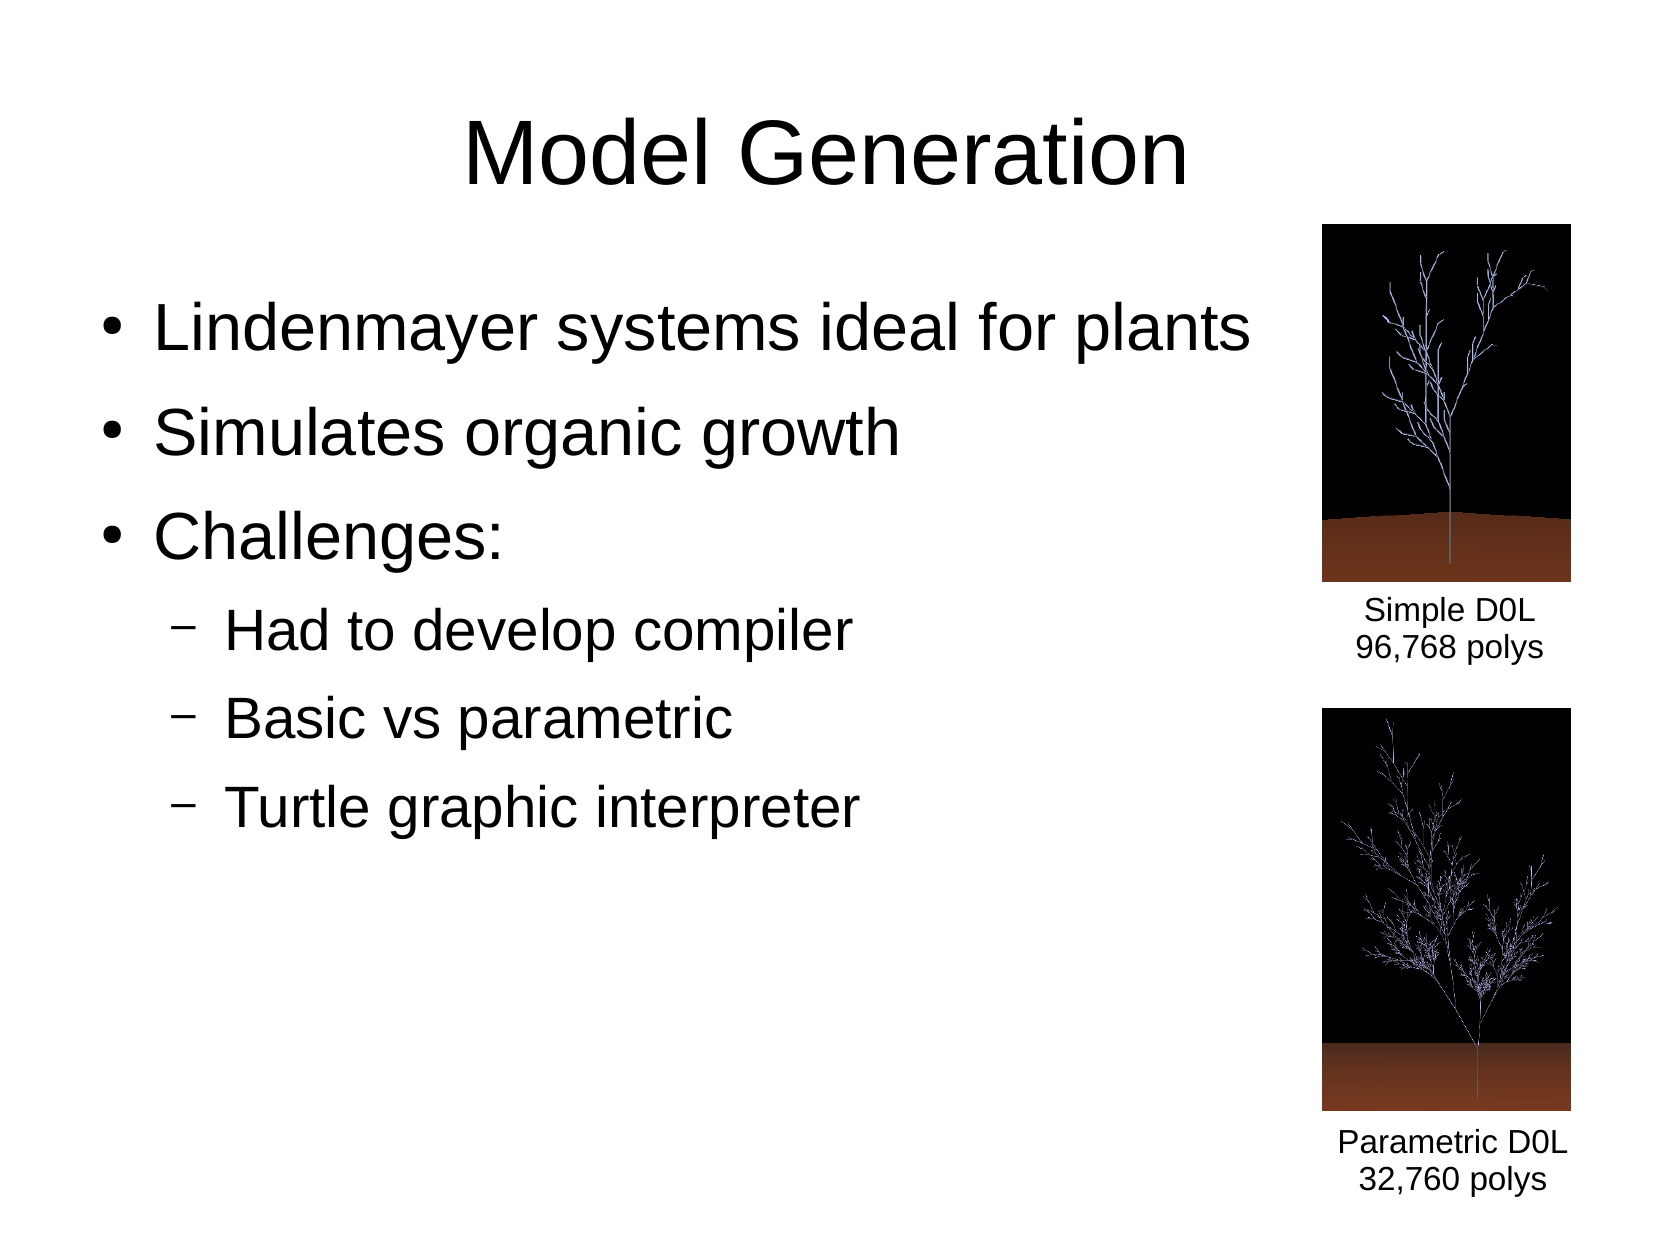

# Model Generation
Lindenmayer systems ideal for plants
Simulates organic growth
Challenges:
Had to develop compiler
Basic vs parametric
Turtle graphic interpreter
Simple D0L
96,768 polys
Parametric D0L
32,760 polys